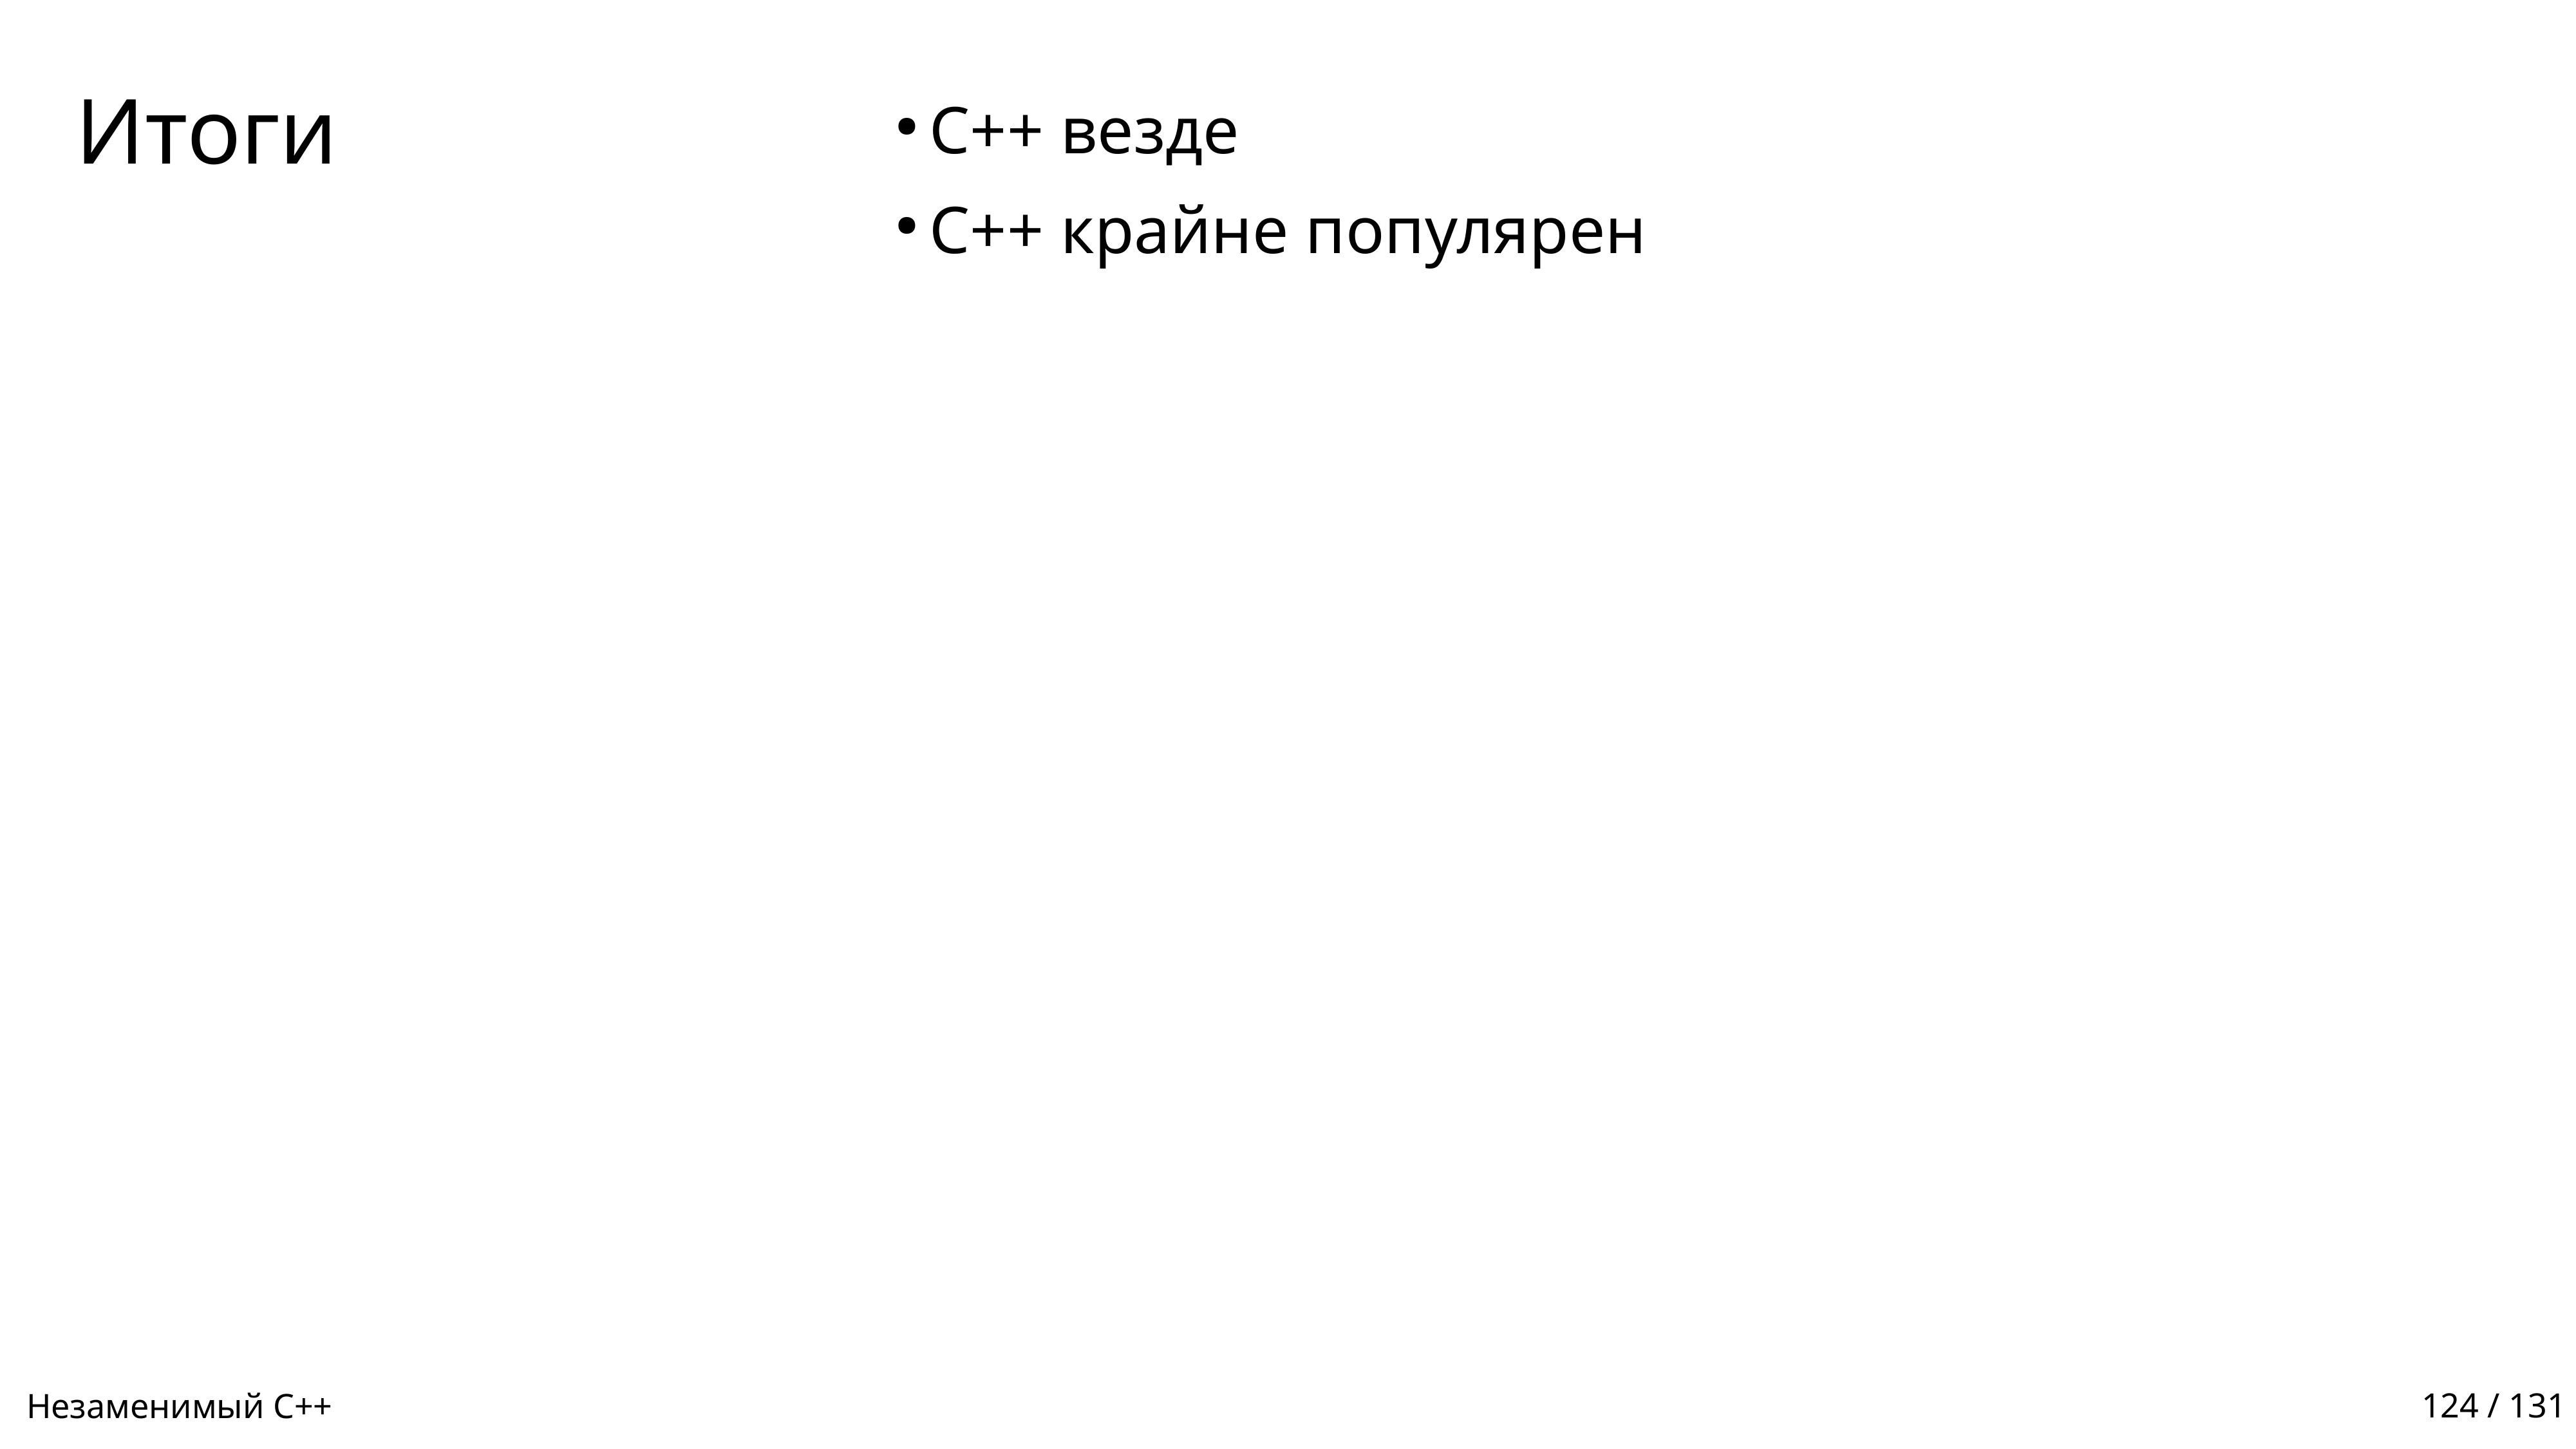

# Итоги
C++ везде
C++ крайне популярен
Незаменимый C++